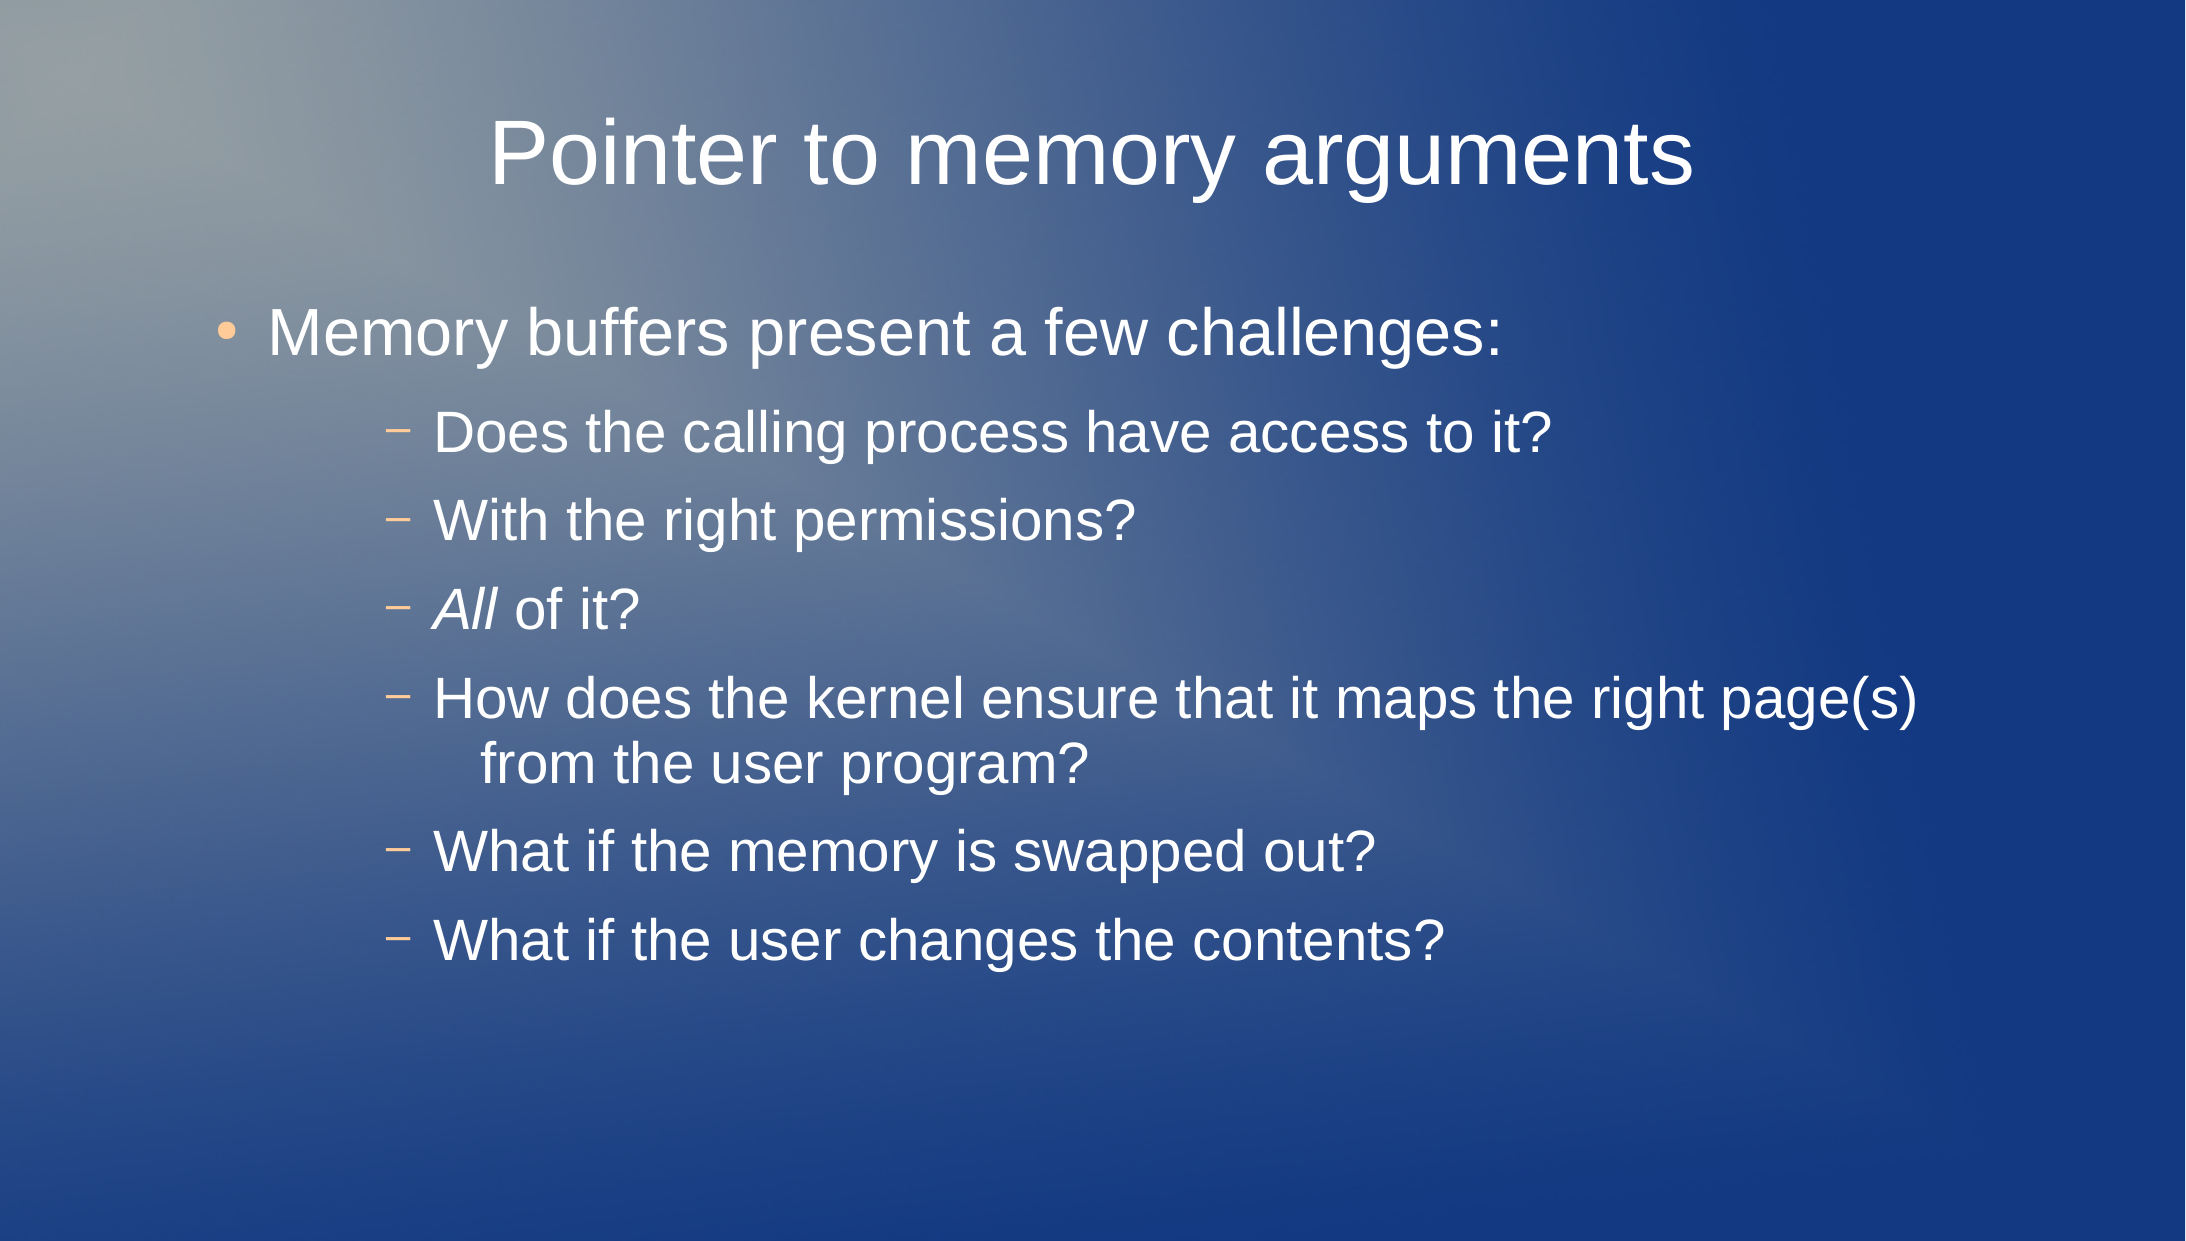

# Pointer to memory arguments
Memory buffers present a few challenges:
Does the calling process have access to it?
With the right permissions?
All of it?
How does the kernel ensure that it maps the right page(s) from the user program?
What if the memory is swapped out?
What if the user changes the contents?